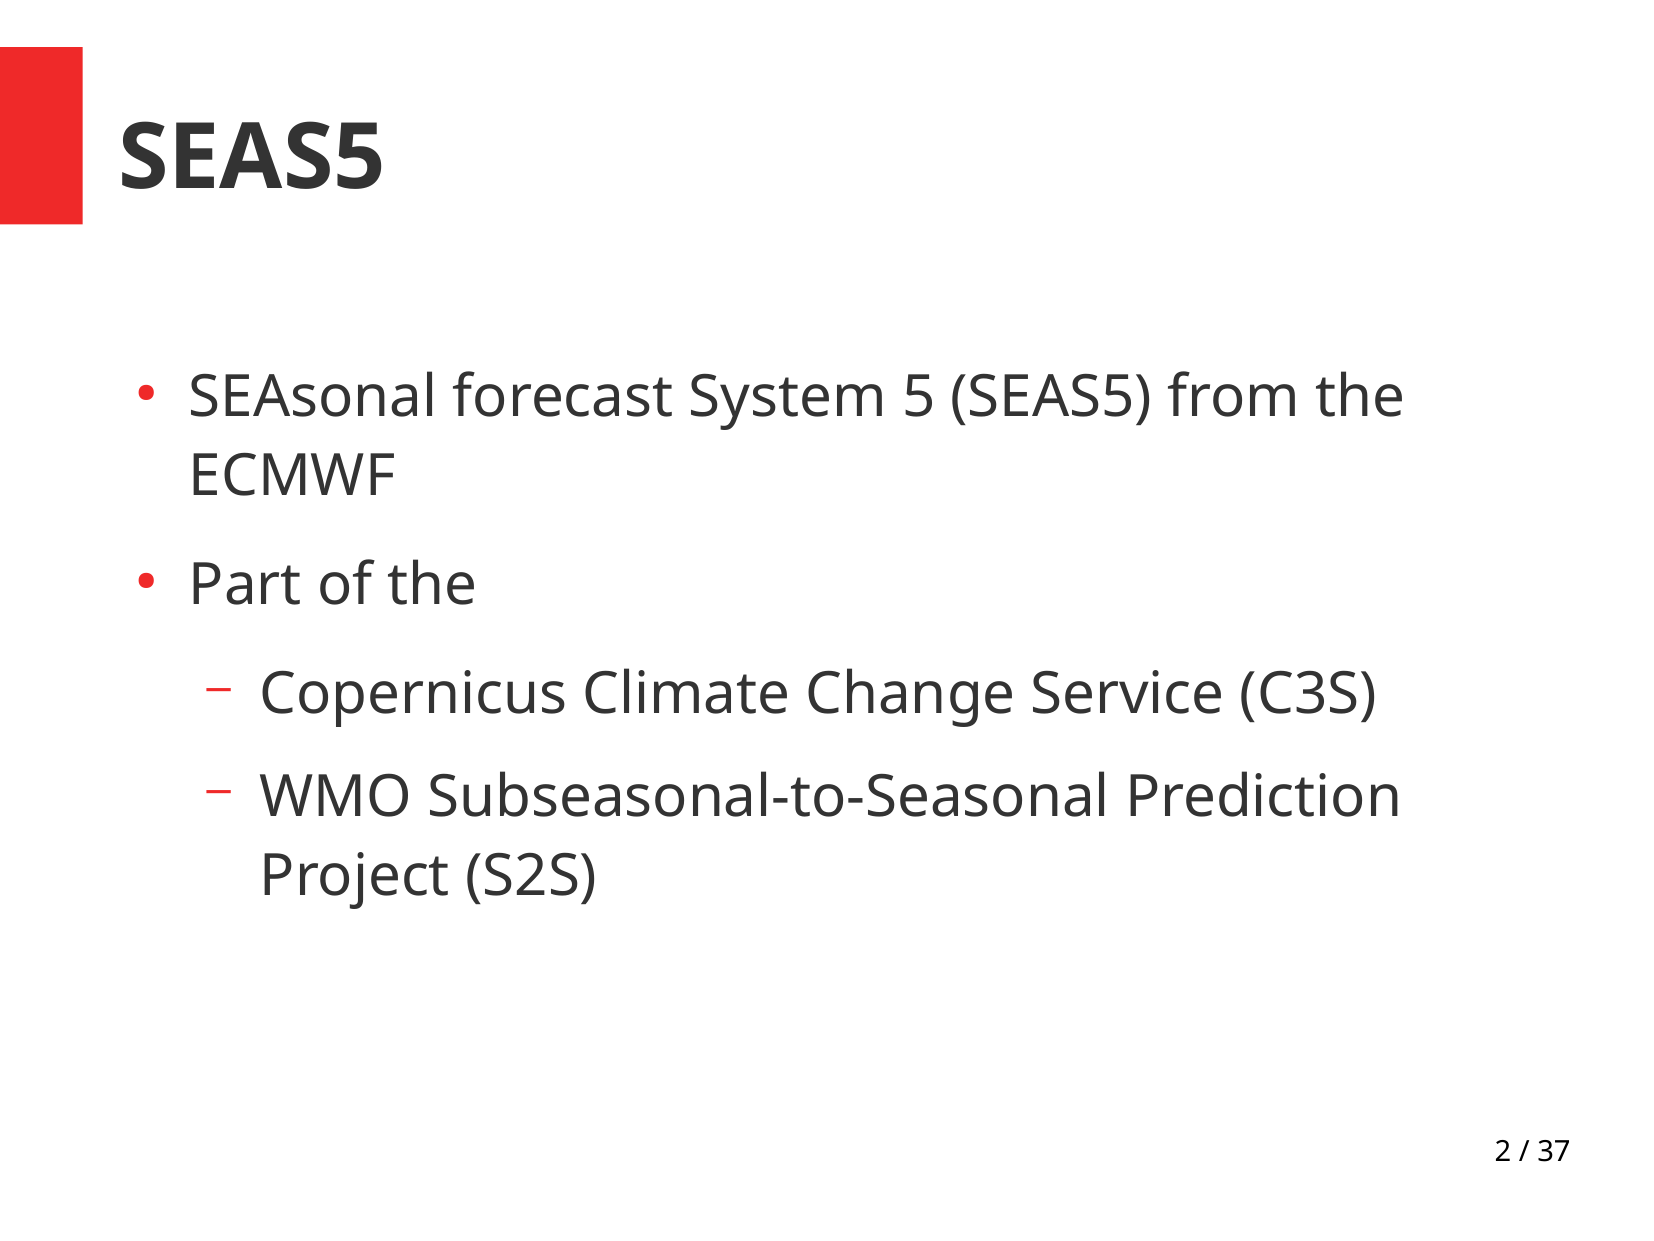

# SEAS5
SEAsonal forecast System 5 (SEAS5) from the ECMWF
Part of the
Copernicus Climate Change Service (C3S)
WMO Subseasonal-to-Seasonal Prediction Project (S2S)
2